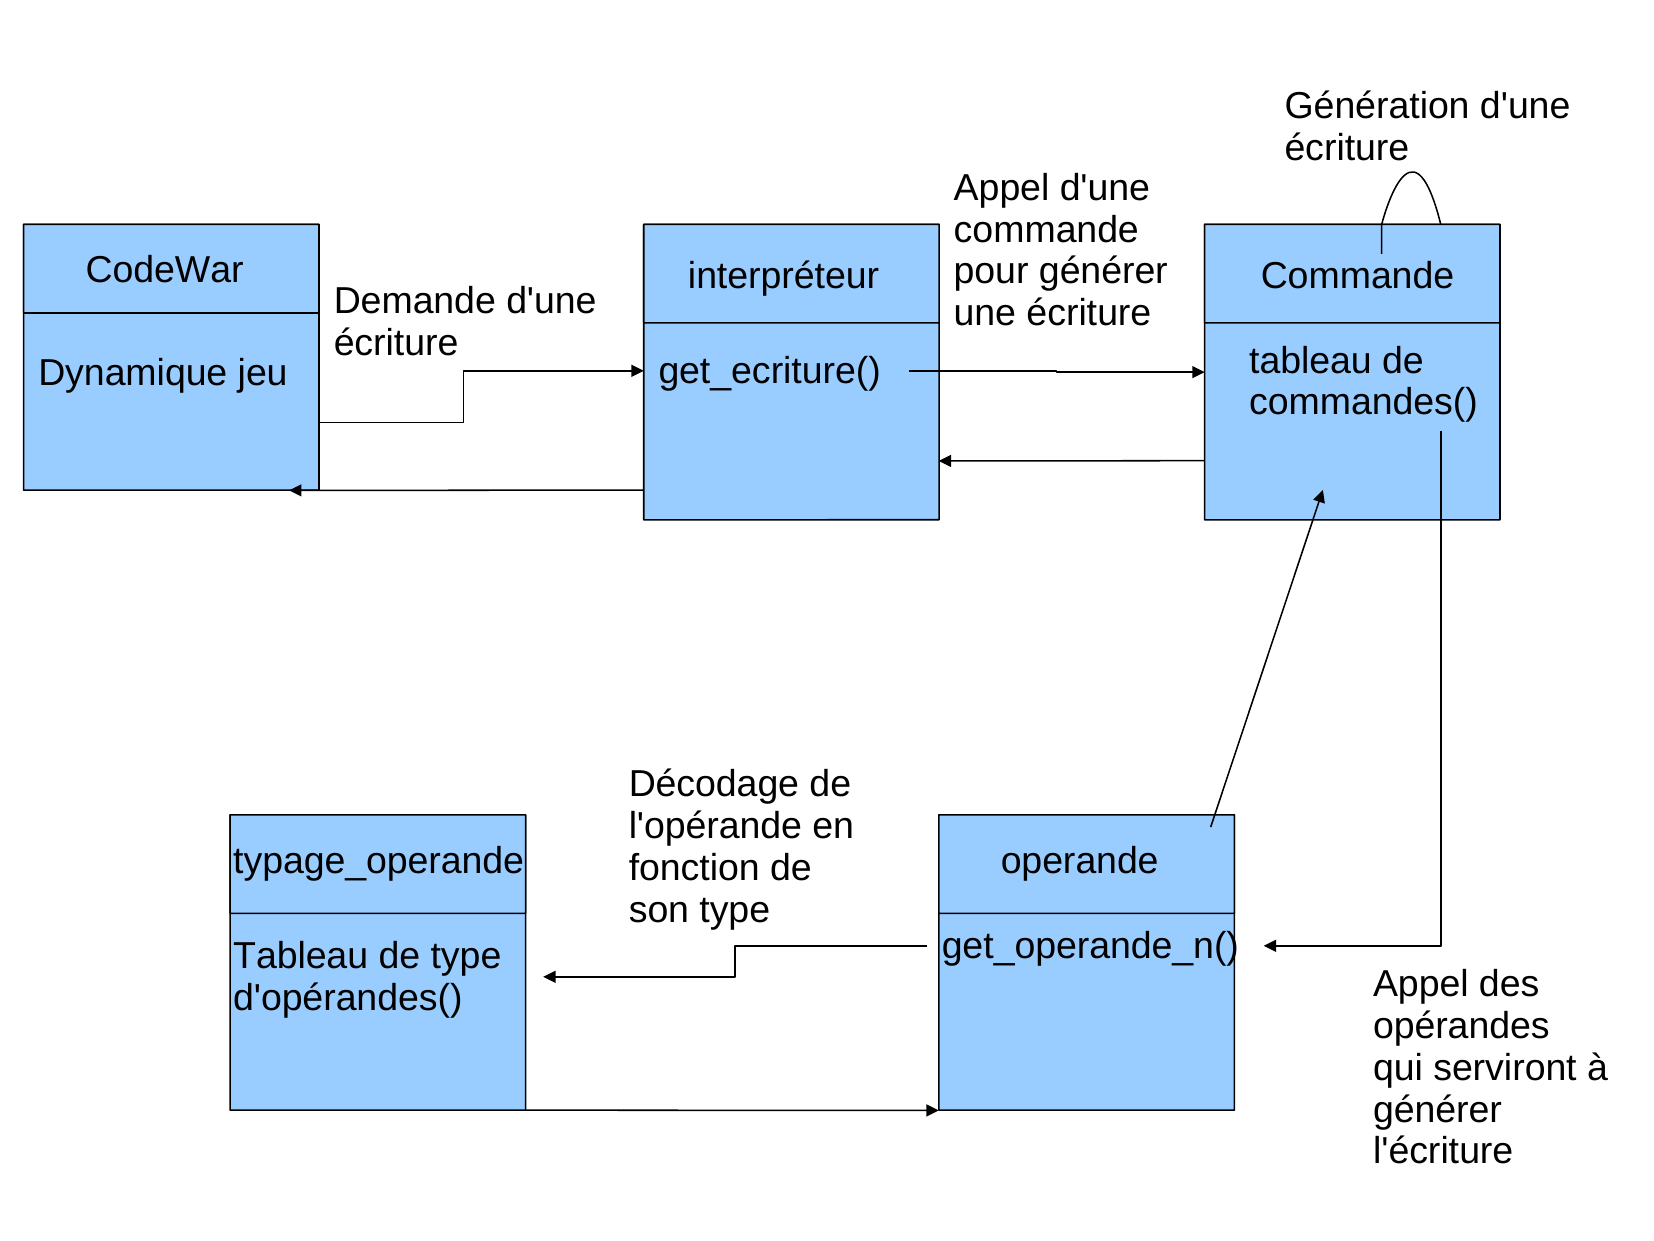

Génération d'une écriture
Appel d'une commande pour générer une écriture
CodeWar
interpréteur
Commande
Demande d'une écriture
tableau de commandes()‏
get_ecriture()‏
Dynamique jeu
Décodage de l'opérande en fonction de son type
typage_operande
operande
get_operande_n()‏
Tableau de type d'opérandes()‏
Appel des opérandes qui serviront à générer l'écriture